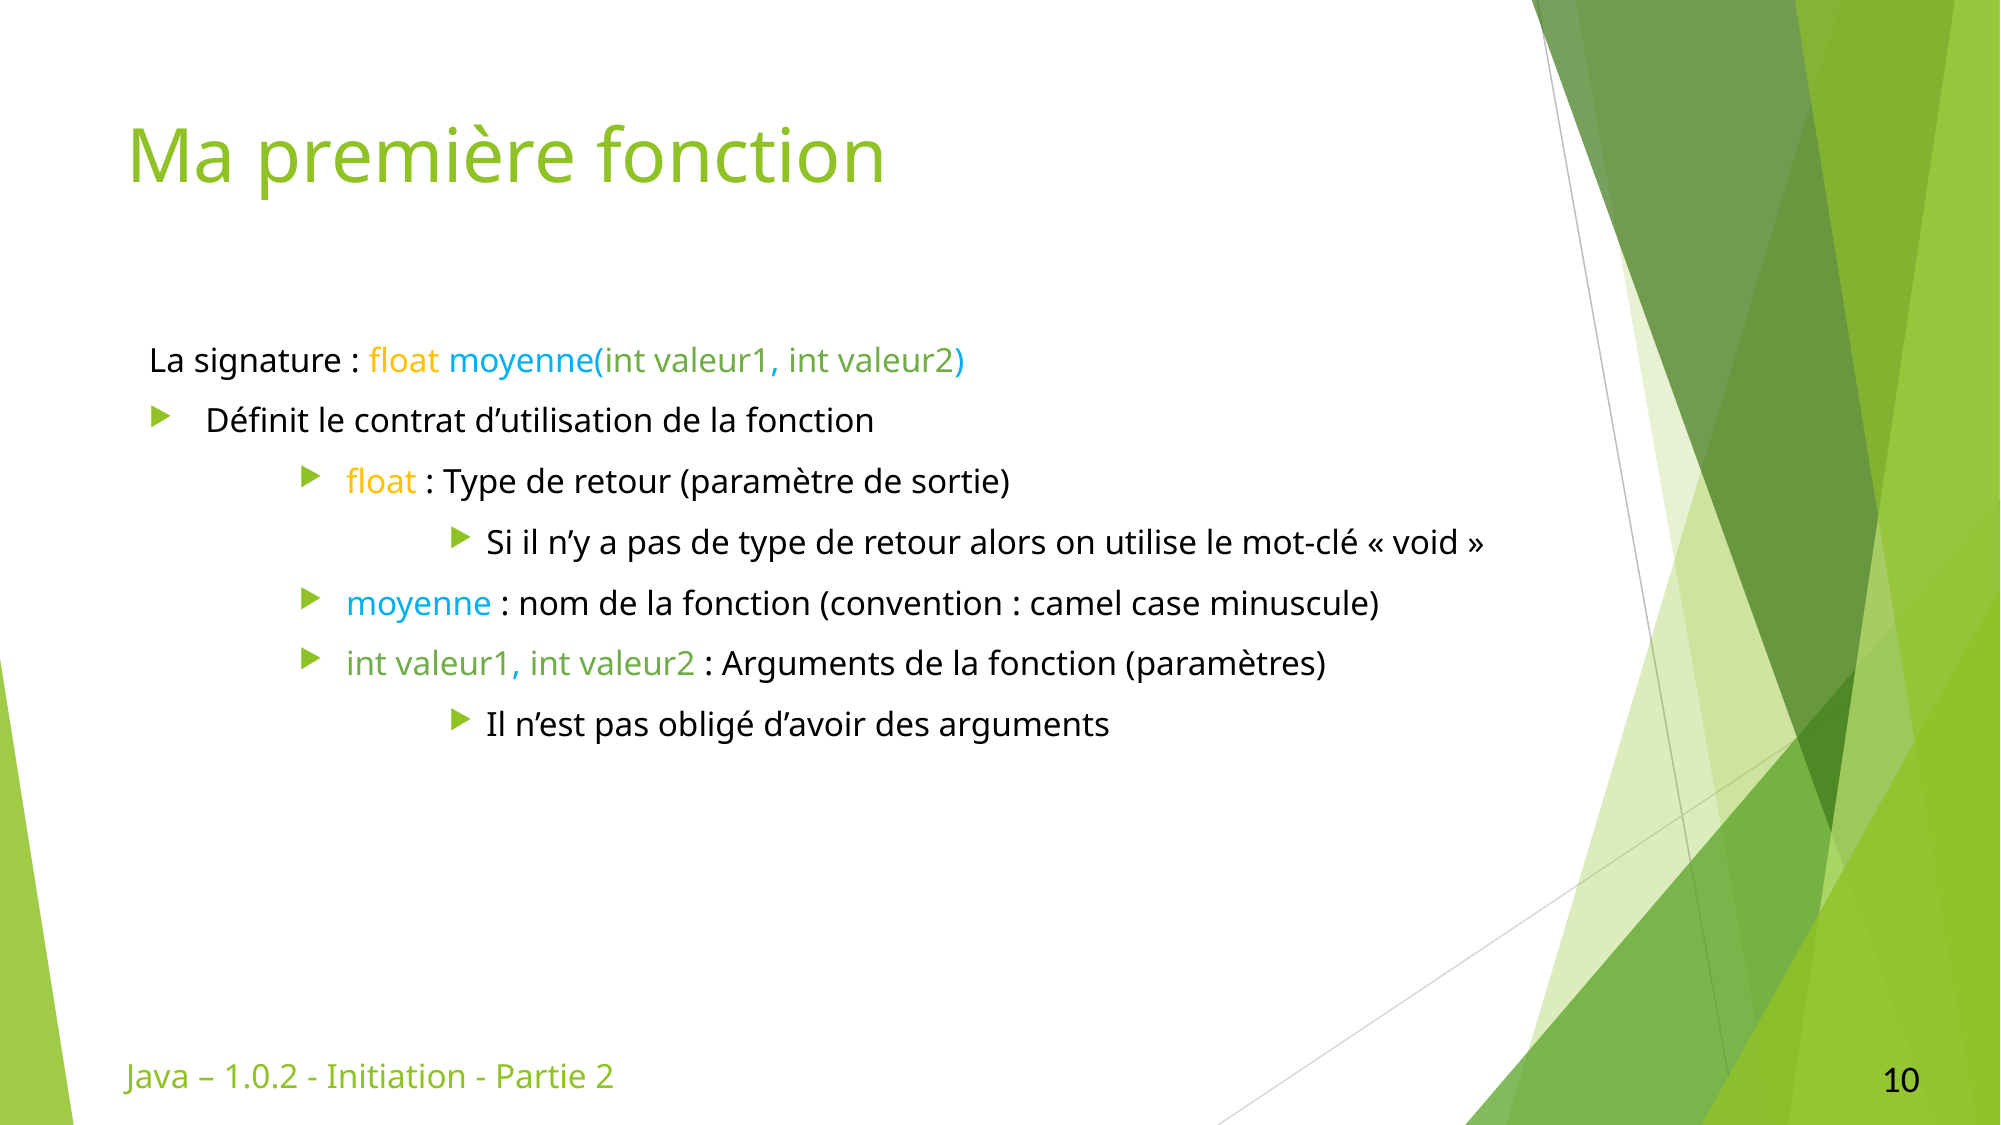

# Ma première fonction
La signature : float moyenne(int valeur1, int valeur2)
Définit le contrat d’utilisation de la fonction
float : Type de retour (paramètre de sortie)
Si il n’y a pas de type de retour alors on utilise le mot-clé « void »
moyenne : nom de la fonction (convention : camel case minuscule)
int valeur1, int valeur2 : Arguments de la fonction (paramètres)
Il n’est pas obligé d’avoir des arguments
Java – 1.0.2 - Initiation - Partie 2